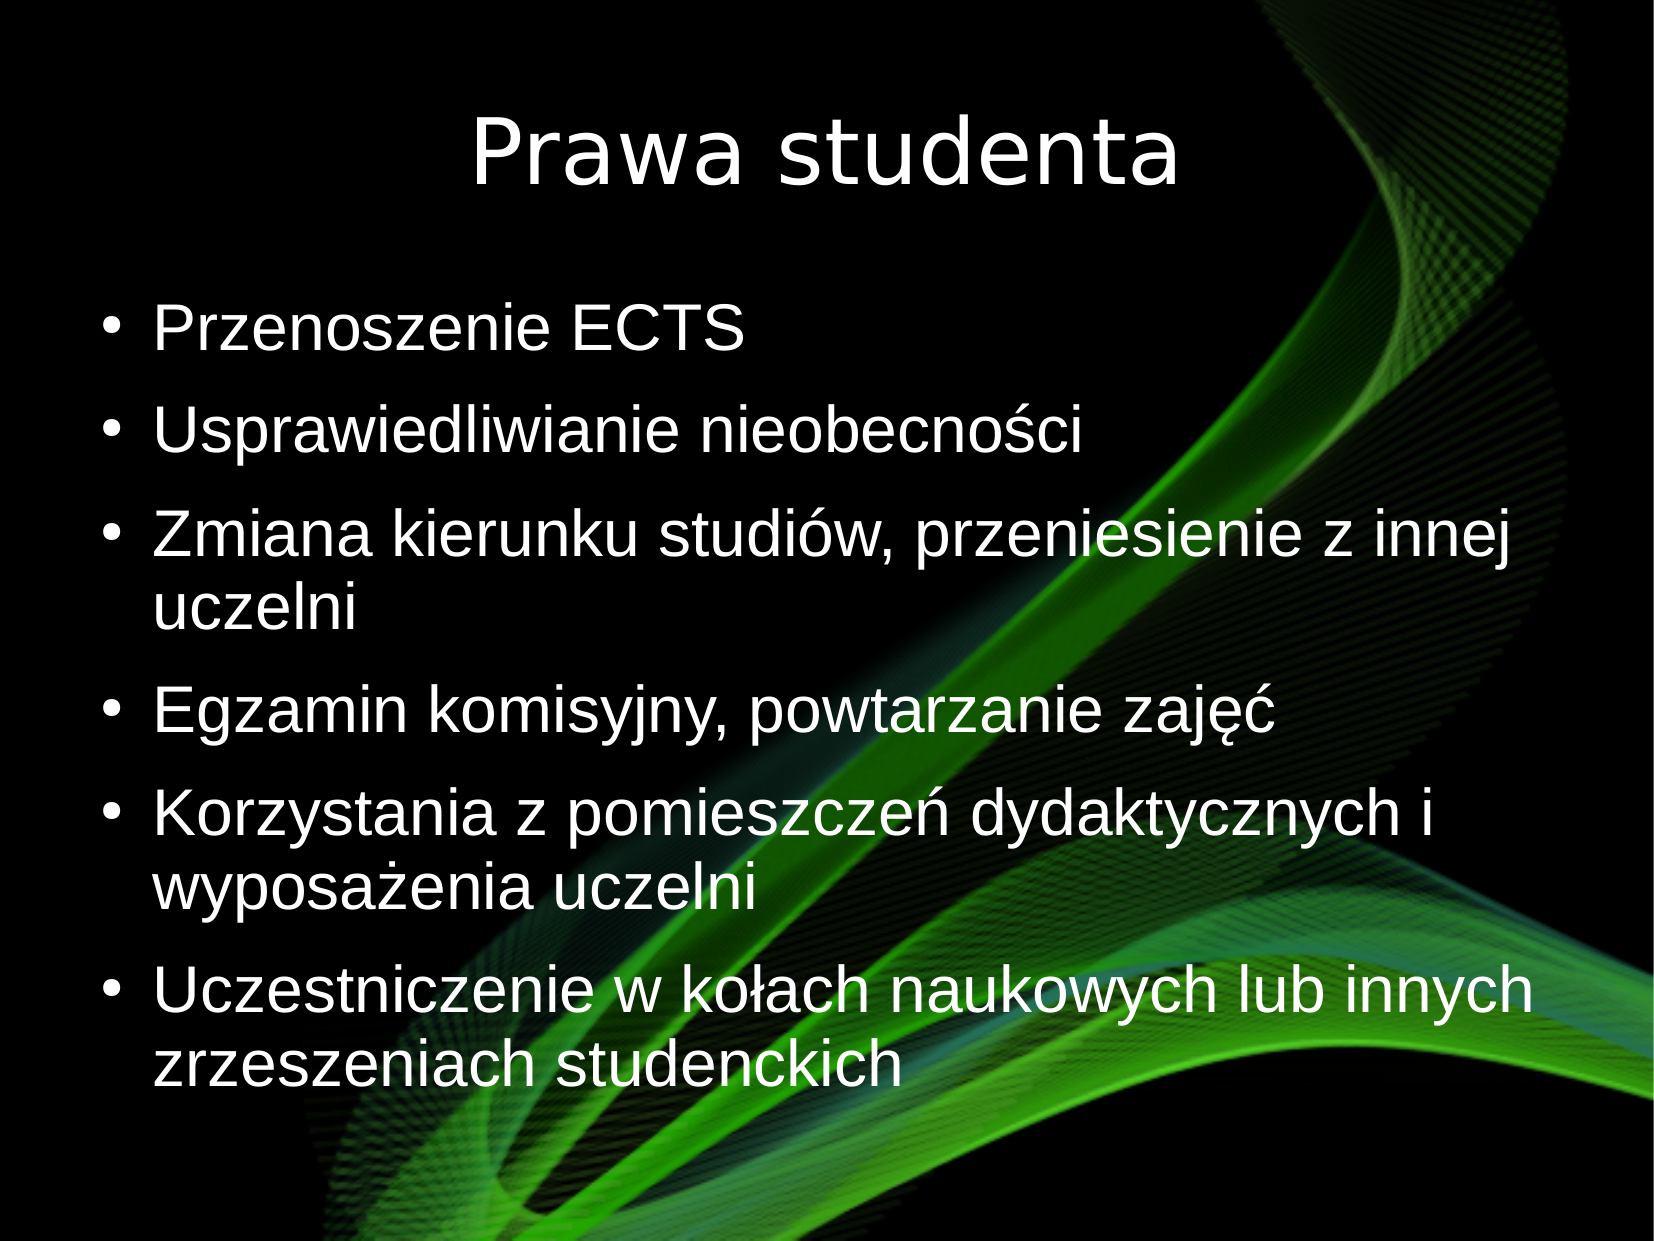

# Prawa studenta
Przenoszenie ECTS
Usprawiedliwianie nieobecności
Zmiana kierunku studiów, przeniesienie z innej uczelni
Egzamin komisyjny, powtarzanie zajęć
Korzystania z pomieszczeń dydaktycznych i wyposażenia uczelni
Uczestniczenie w kołach naukowych lub innych zrzeszeniach studenckich